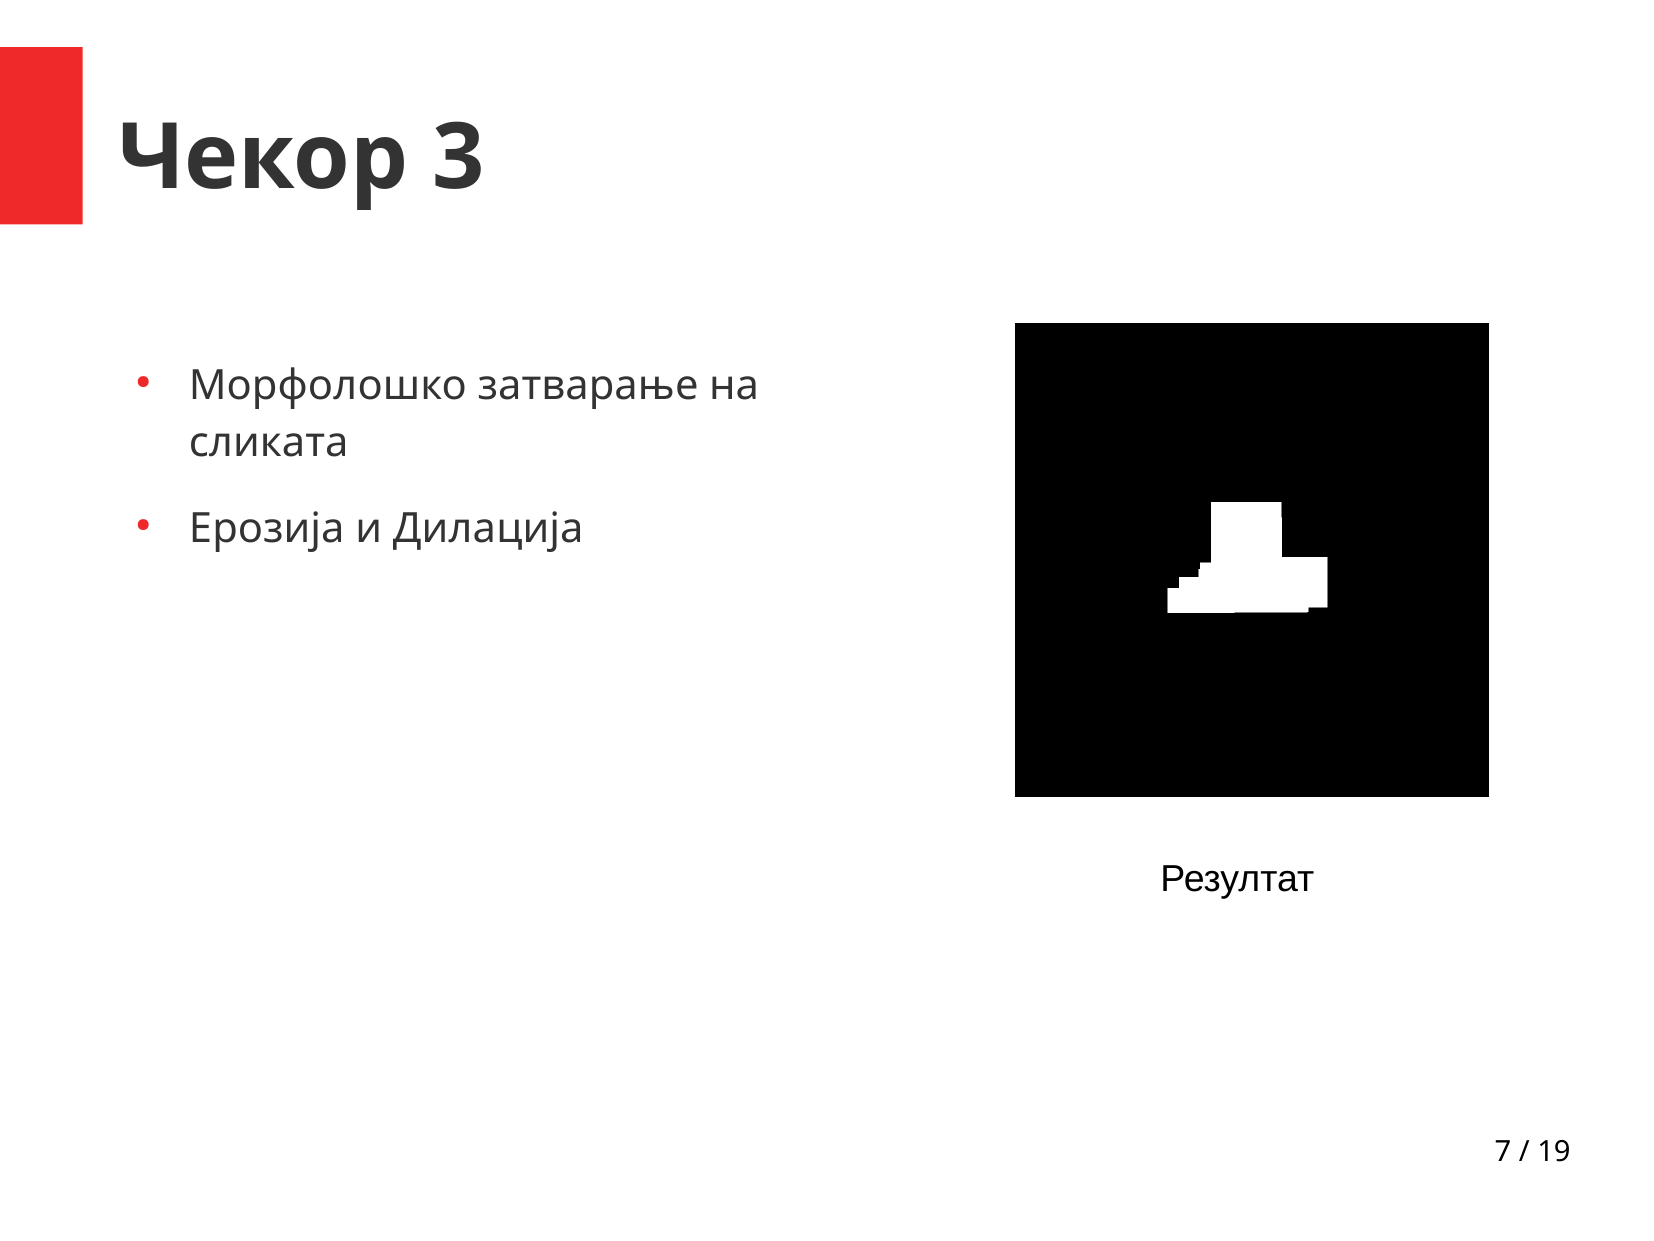

# Чекор 3
Морфолошко затварање на сликата
Ерозија и Дилација
Резултат
7